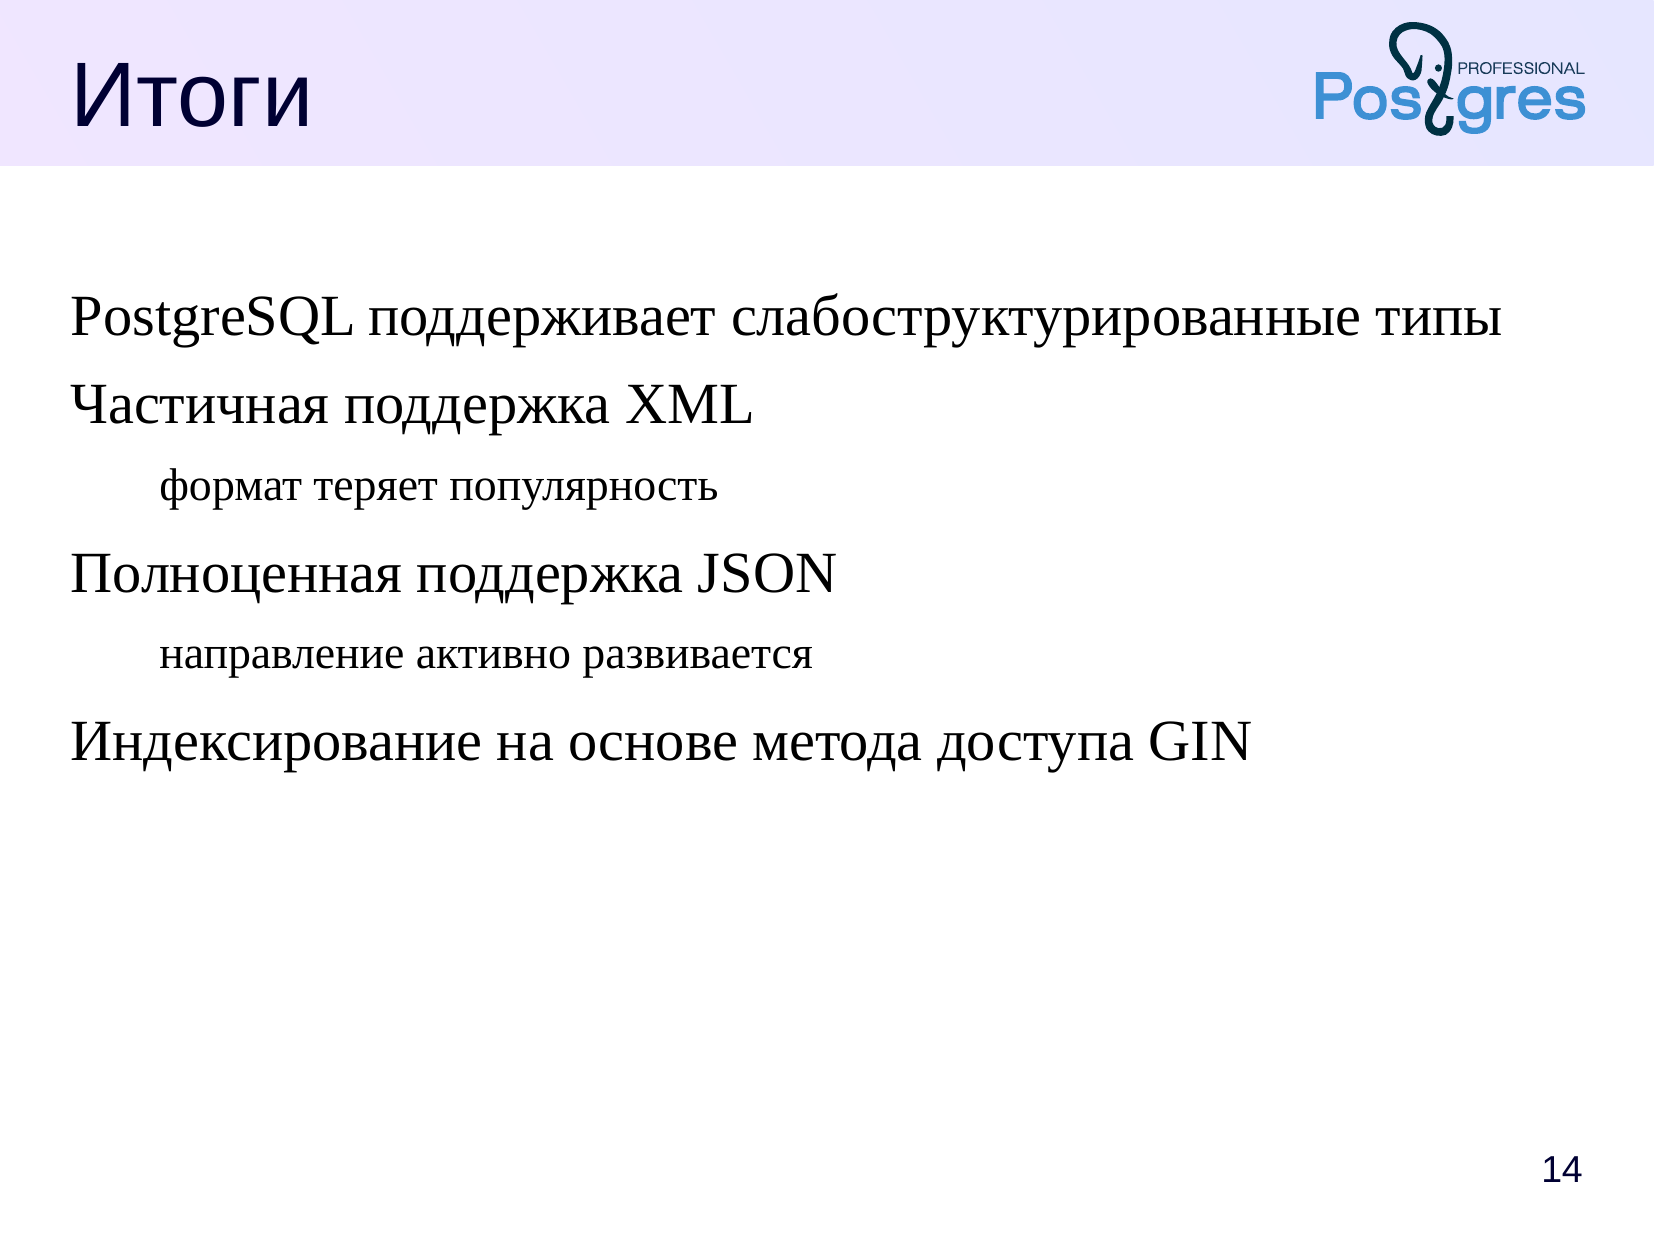

# Итоги
PostgreSQL поддерживает слабоструктурированные типы
Частичная поддержка XML
формат теряет популярность
Полноценная поддержка JSON
направление активно развивается
Индексирование на основе метода доступа GIN